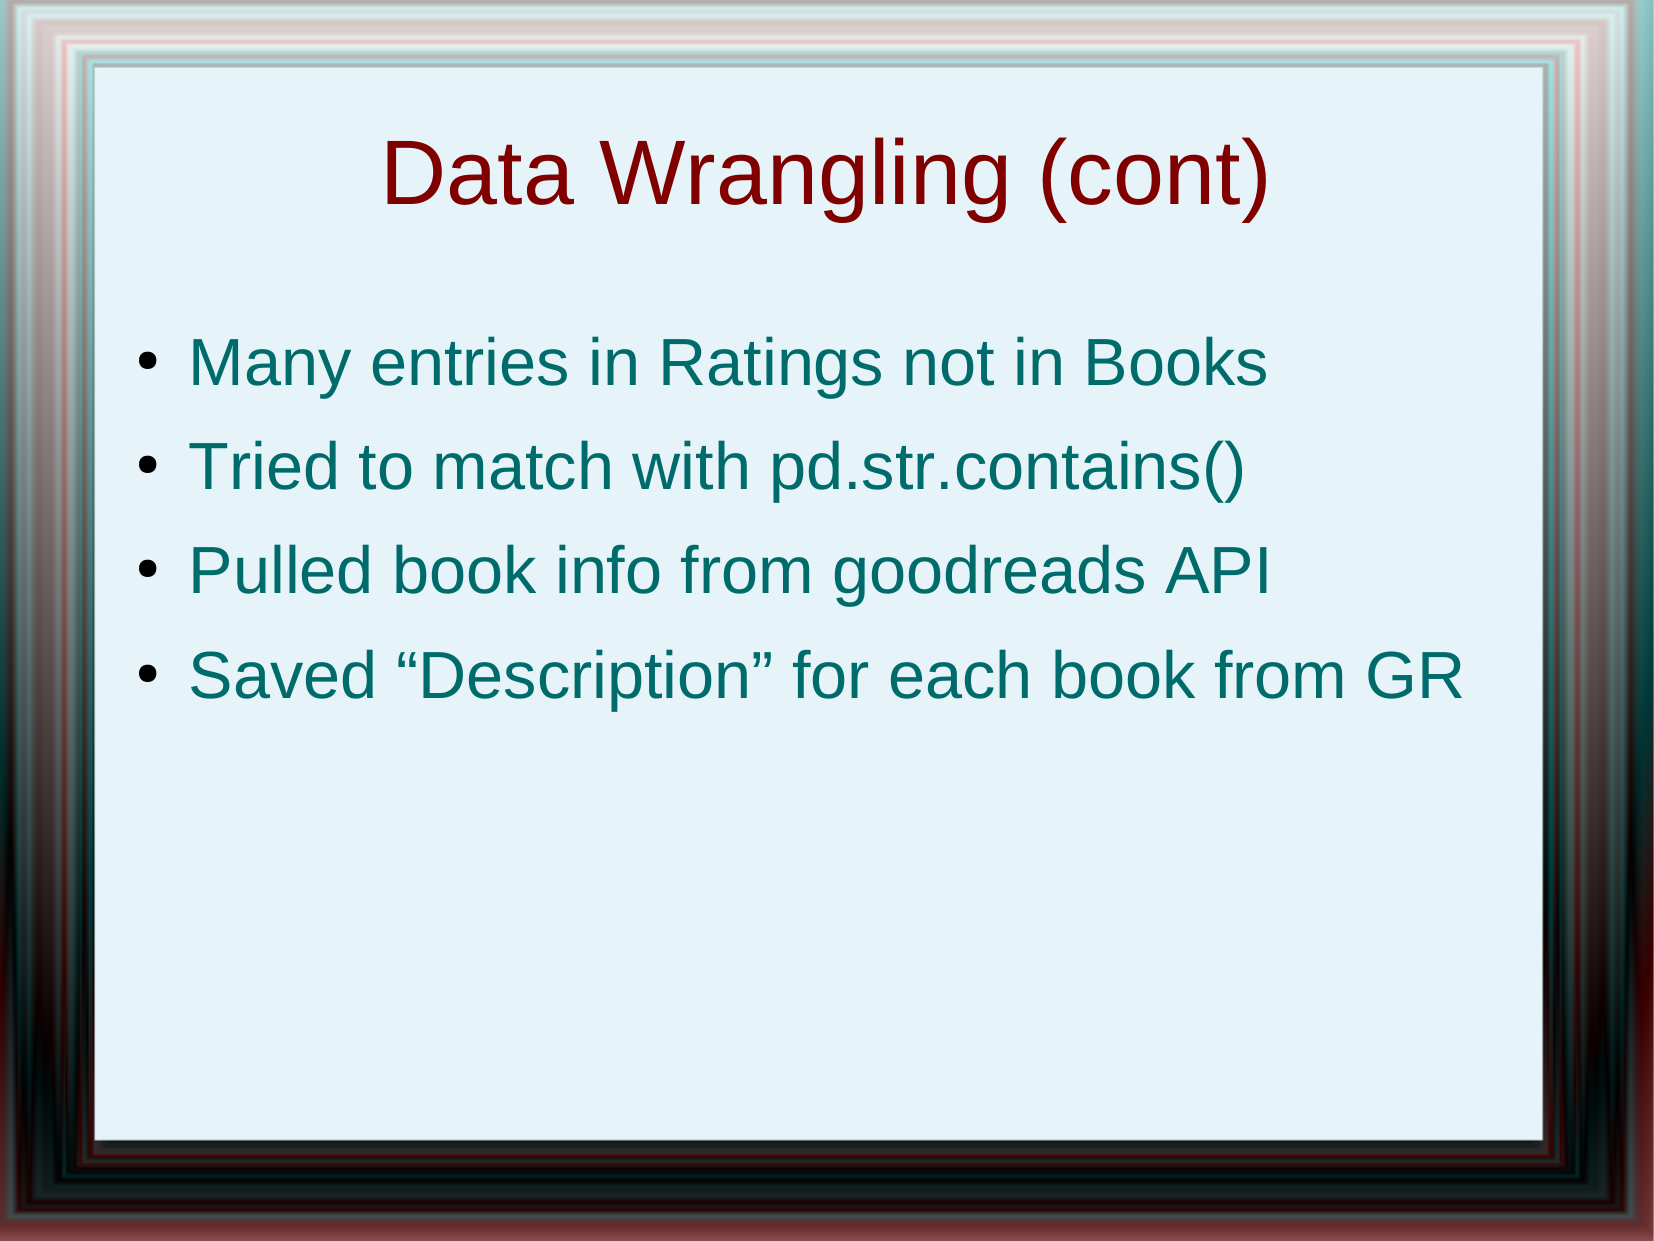

# Data Wrangling (cont)
Many entries in Ratings not in Books
Tried to match with pd.str.contains()
Pulled book info from goodreads API
Saved “Description” for each book from GR